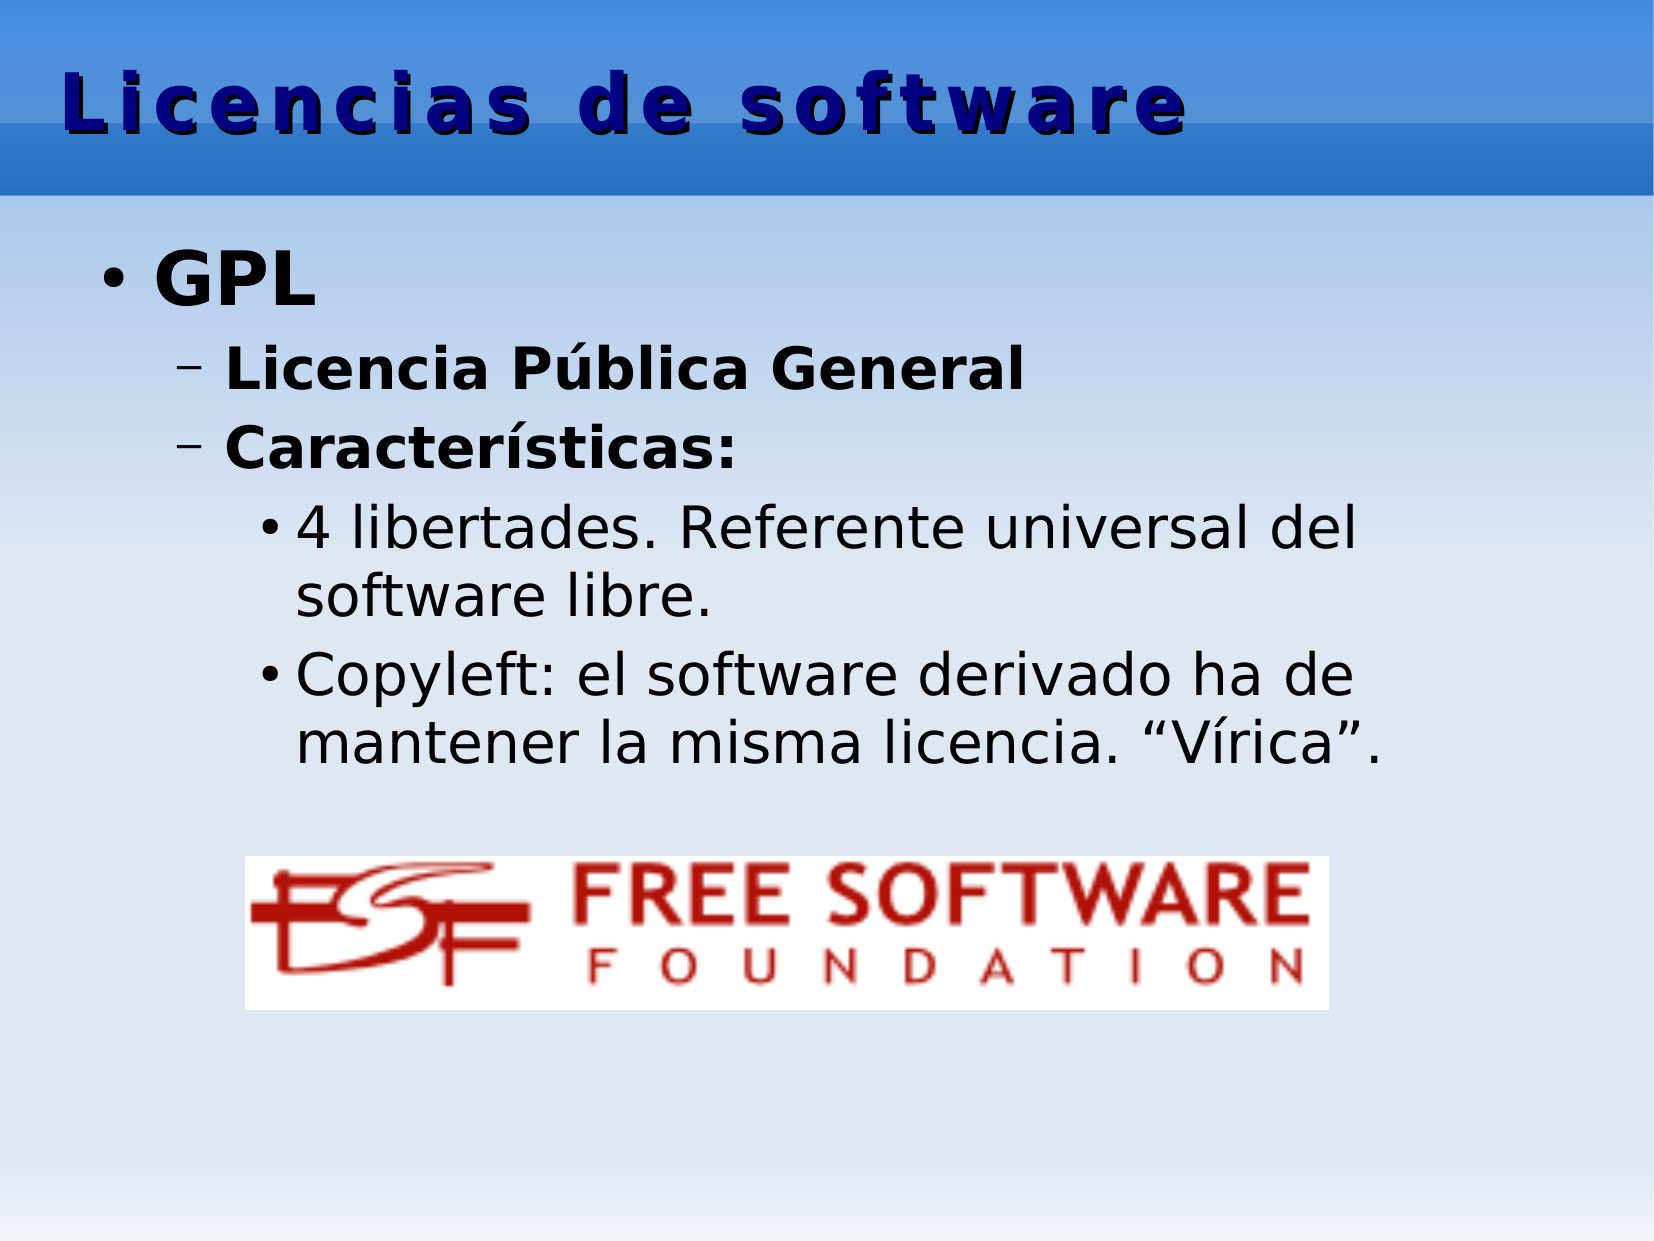

# Licencias de software
GPL
Licencia Pública General
Características:
4 libertades. Referente universal del software libre.
Copyleft: el software derivado ha de mantener la misma licencia. “Vírica”.